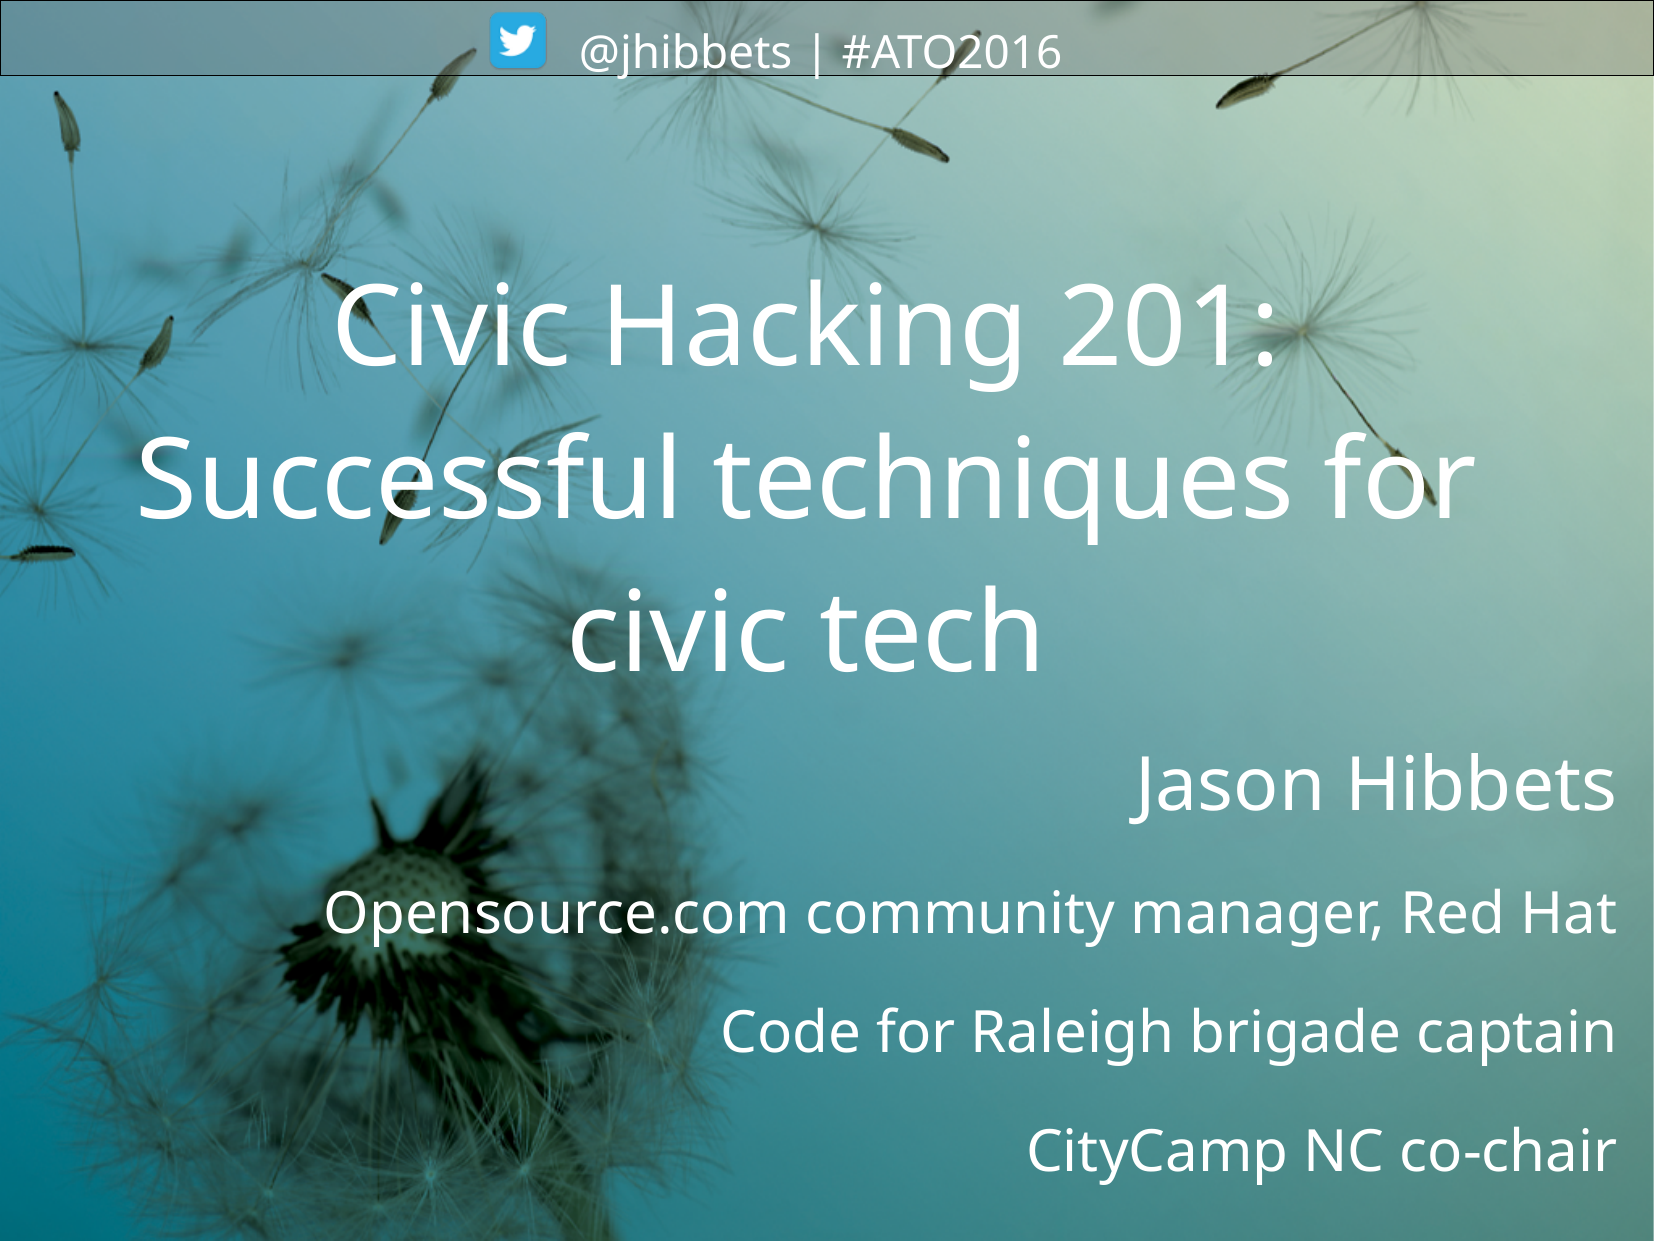

Civic Hacking 201: Successful techniques for civic tech
Jason Hibbets
Opensource.com community manager, Red Hat
Code for Raleigh brigade captain
CityCamp NC co-chair
October 27, 2016 | All Things Open